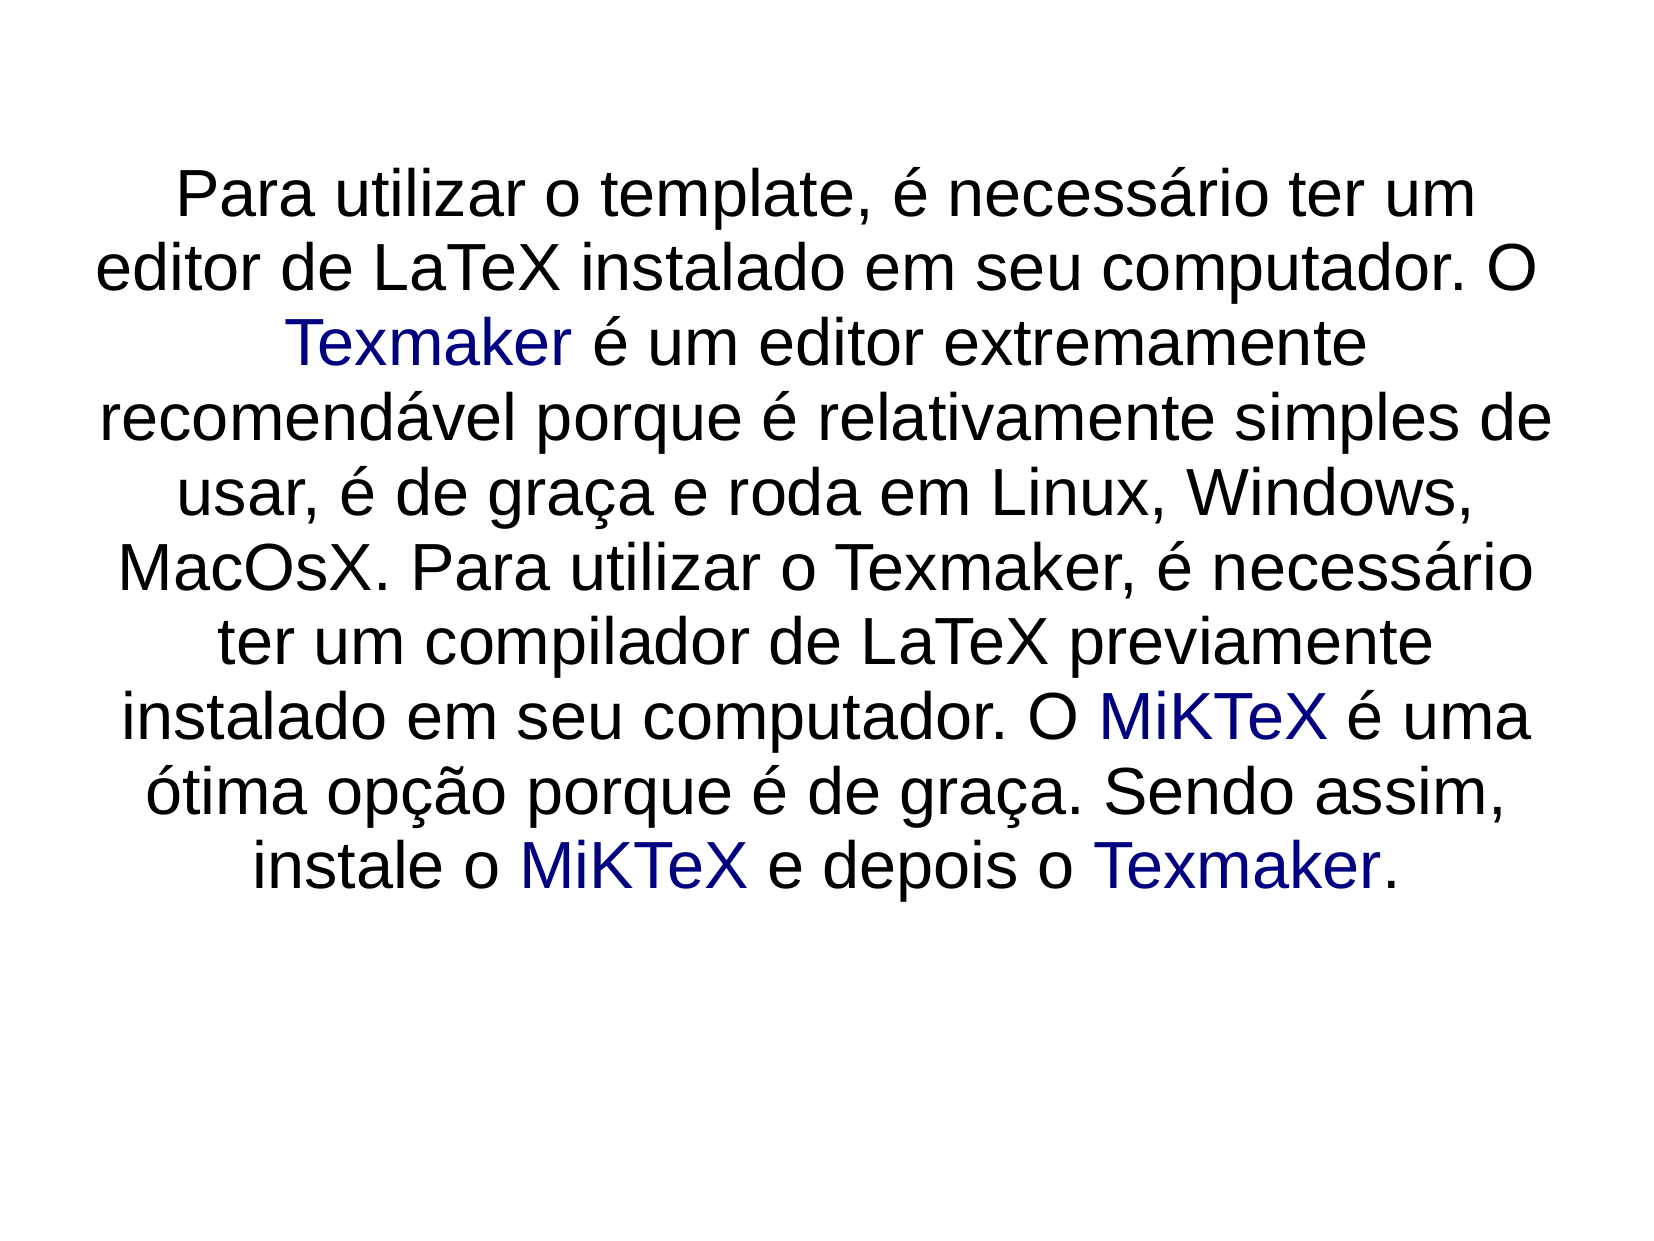

# Para utilizar o template, é necessário ter um editor de LaTeX instalado em seu computador. O Texmaker é um editor extremamente recomendável porque é relativamente simples de usar, é de graça e roda em Linux, Windows, MacOsX. Para utilizar o Texmaker, é necessário ter um compilador de LaTeX previamente instalado em seu computador. O MiKTeX é uma ótima opção porque é de graça. Sendo assim, instale o MiKTeX e depois o Texmaker.